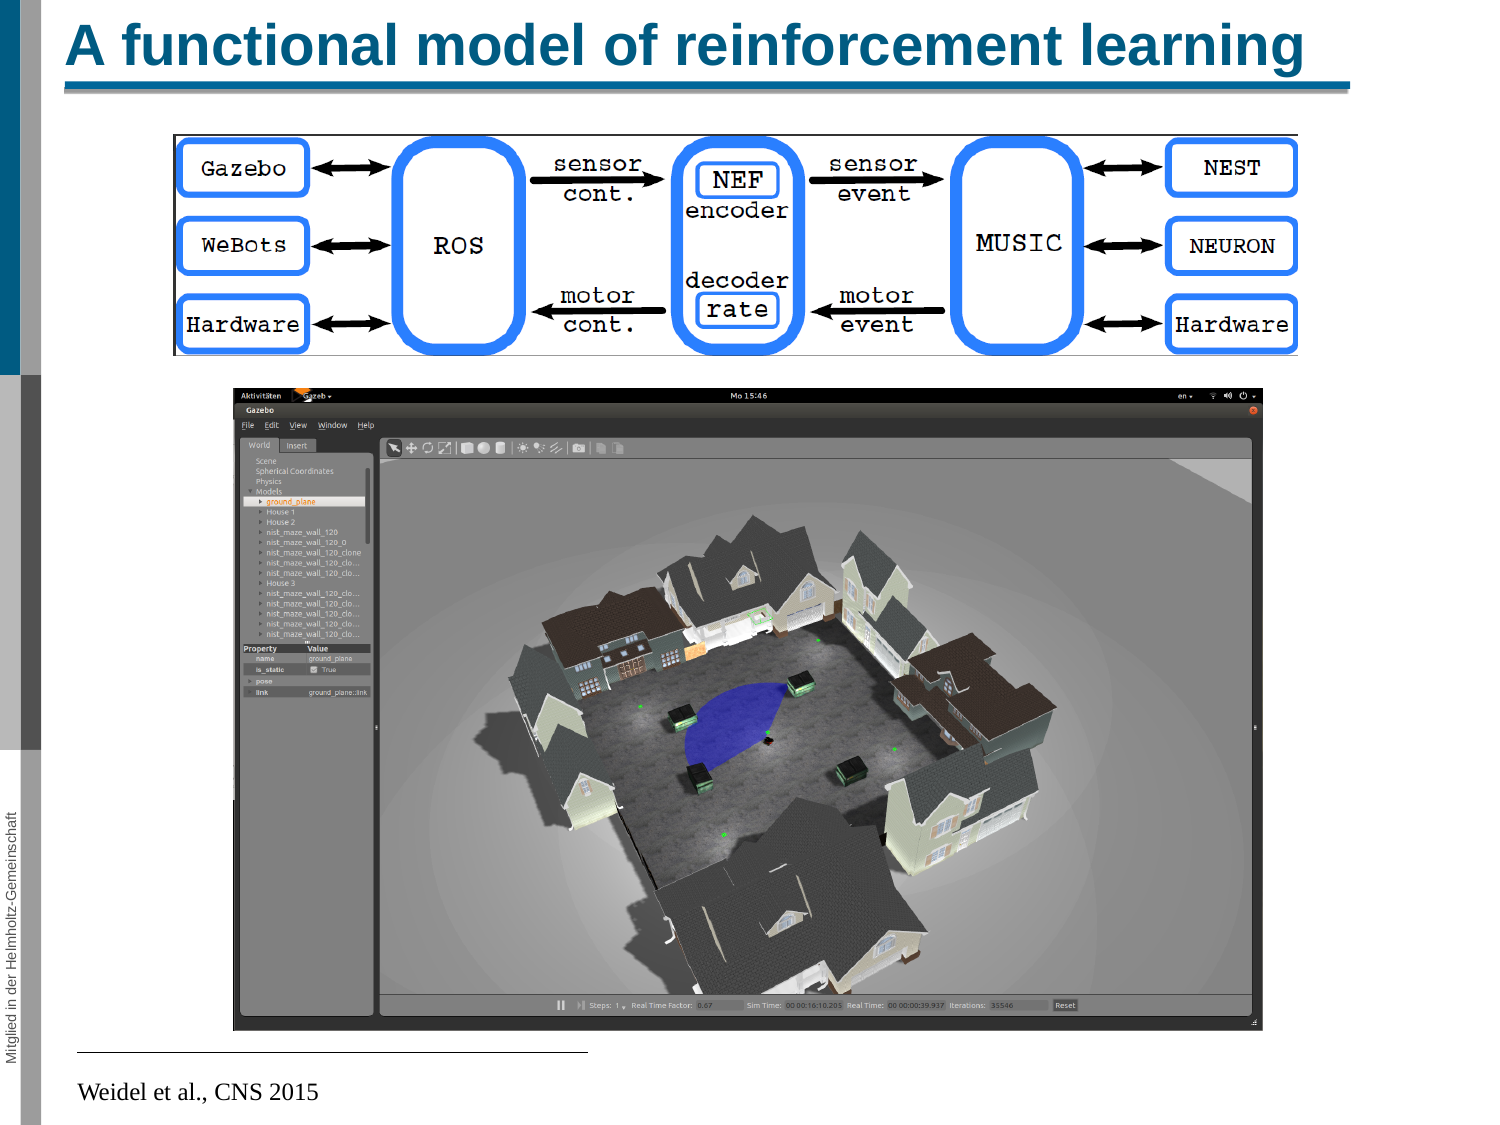

A functional model of reinforcement learning
Weidel et al., CNS 2015